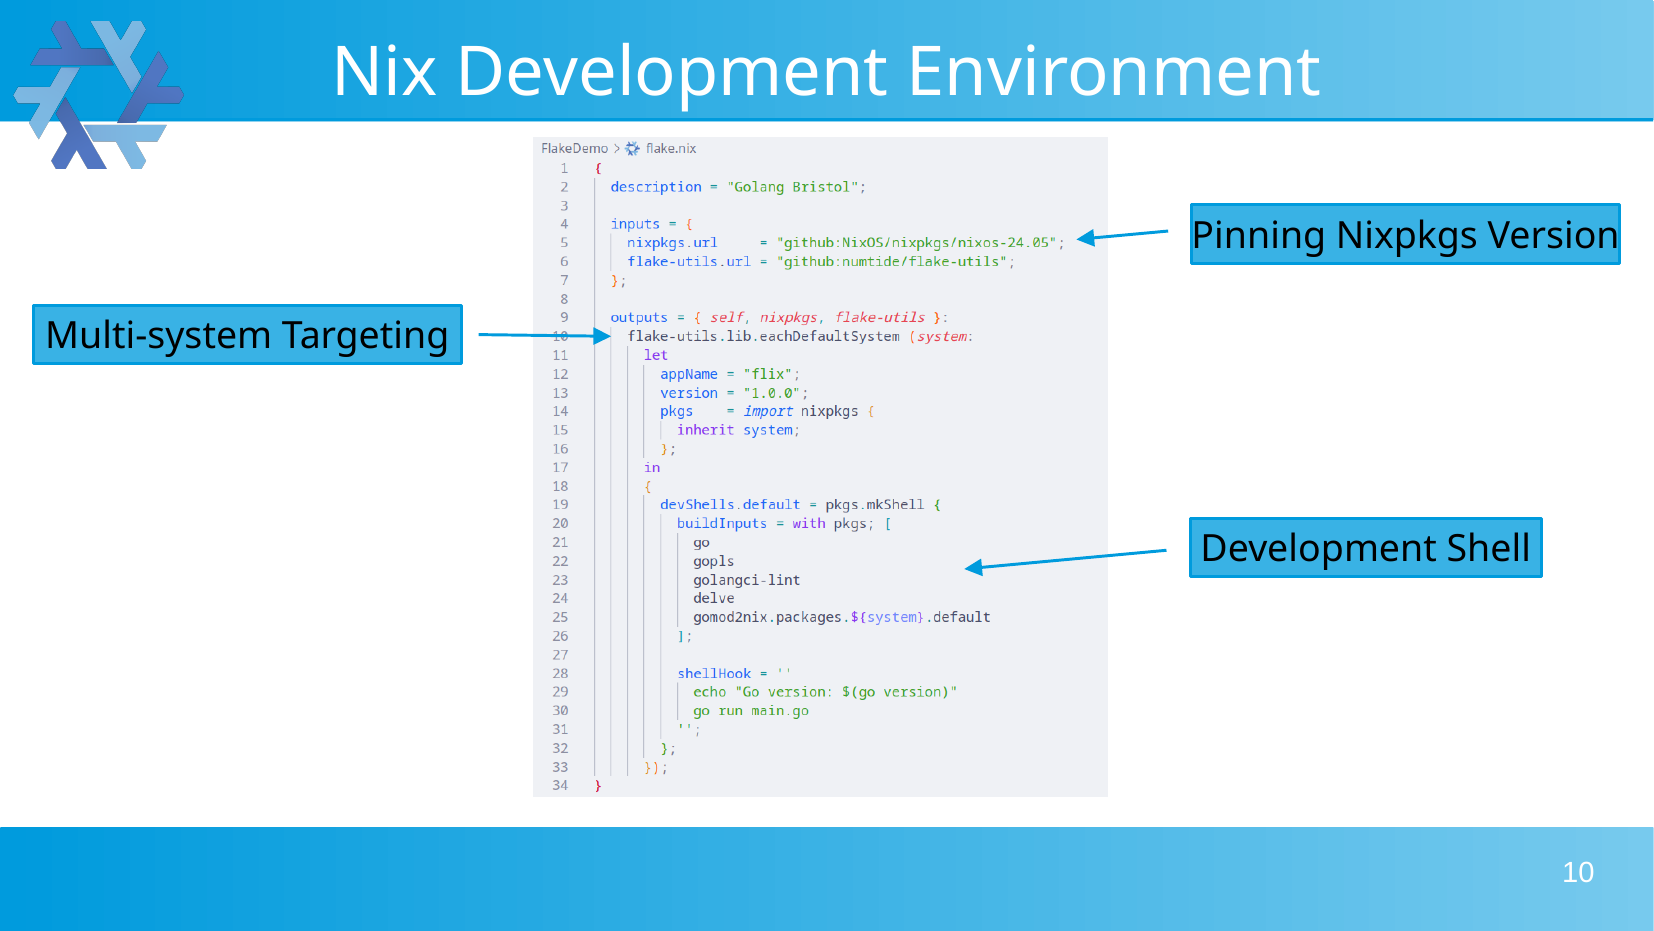

# Nix Development Environment
Pinning Nixpkgs Version
Multi-system Targeting
Development Shell
10